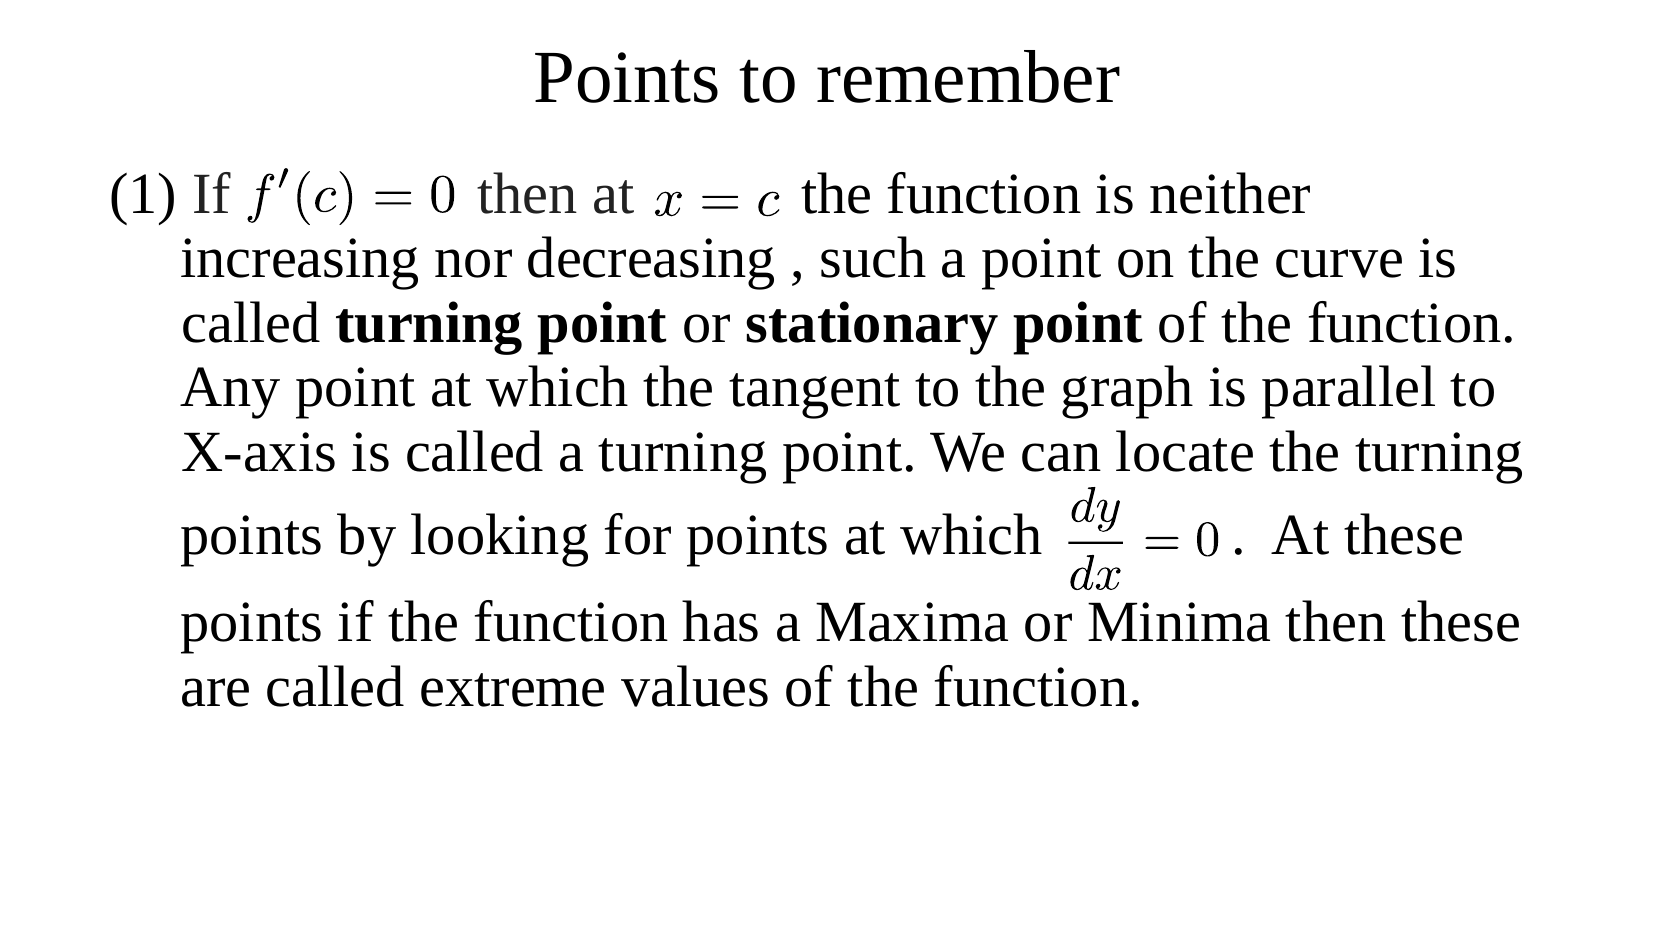

# Points to remember
	(1) If then at 	 the function is neither
 increasing nor decreasing , such a point on the curve is
	 called turning point or stationary point of the function.
 Any point at which the tangent to the graph is parallel to
	 X-axis is called a turning point. We can locate the turning
 points by looking for points at which . At these
 points if the function has a Maxima or Minima then these
 are called extreme values of the function.